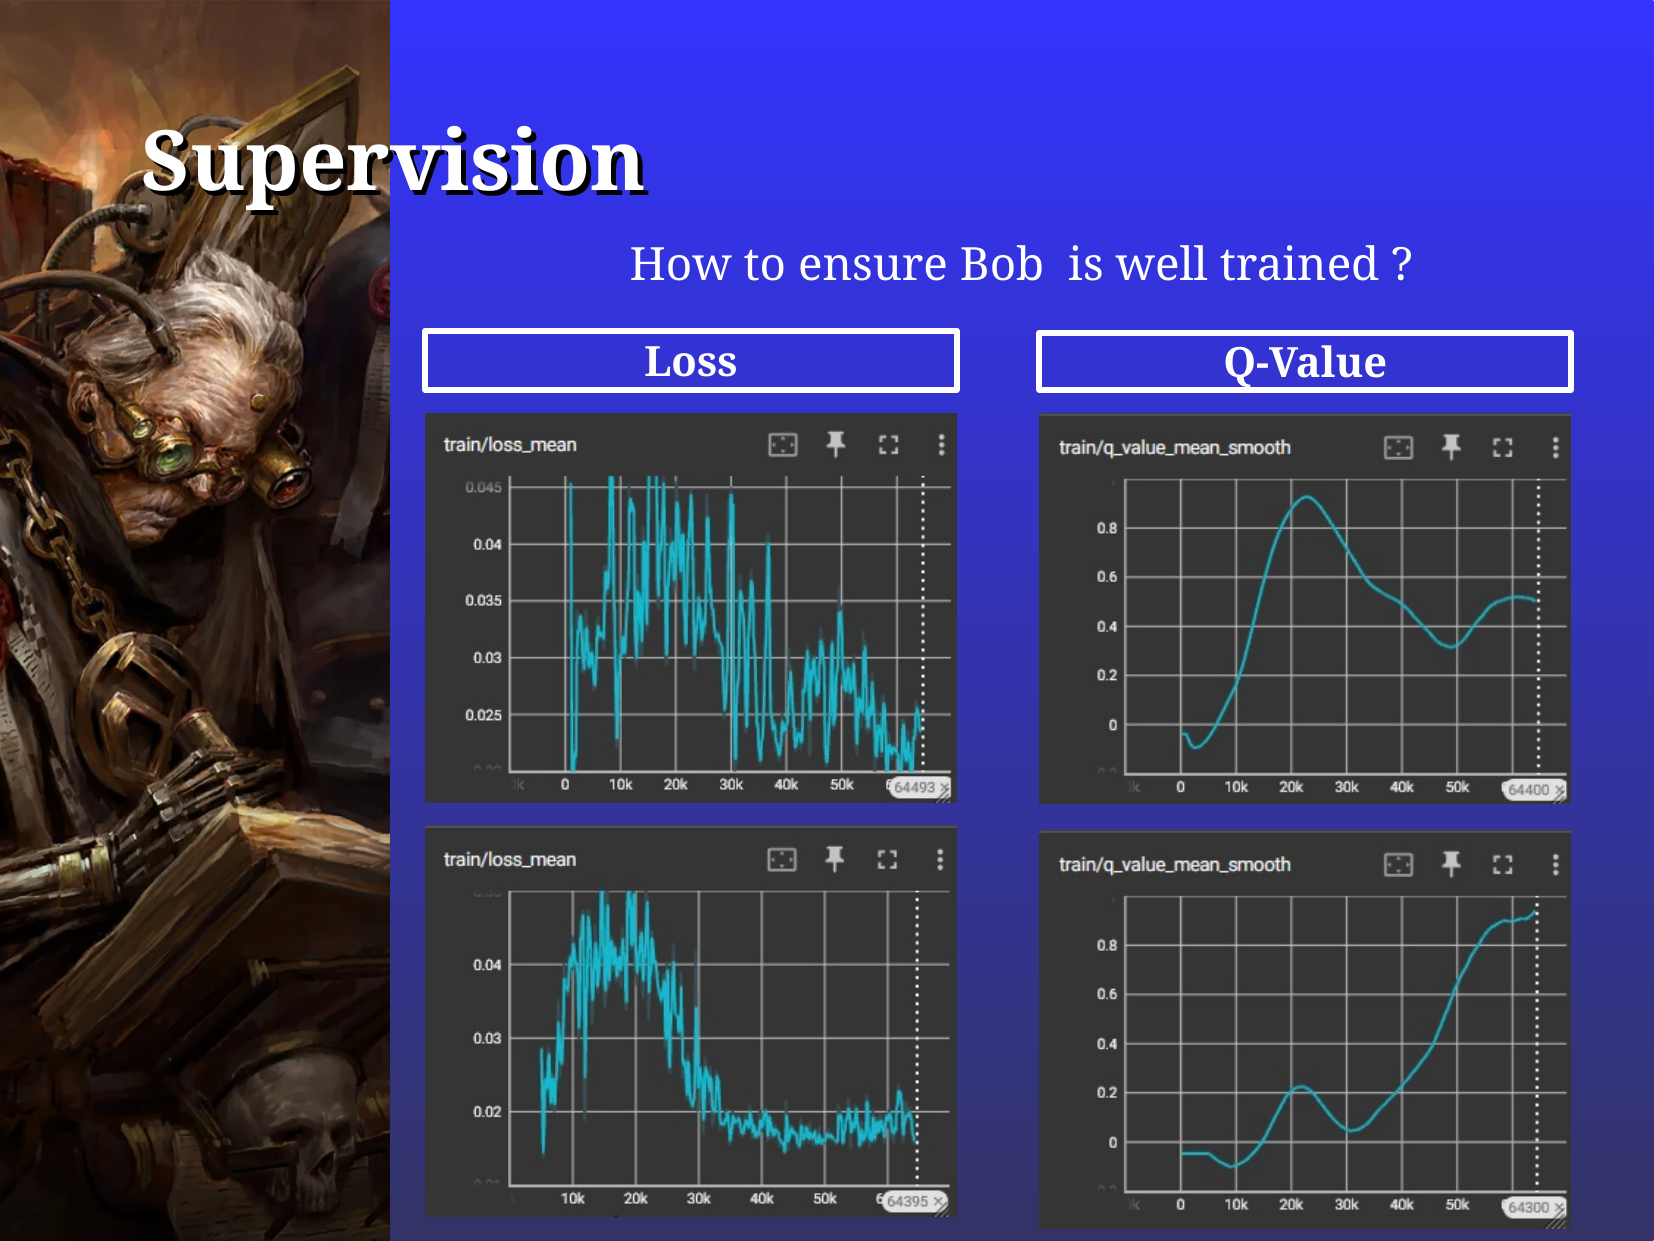

Supervision
How to ensure Bob is well trained ?
Loss
Q-Value